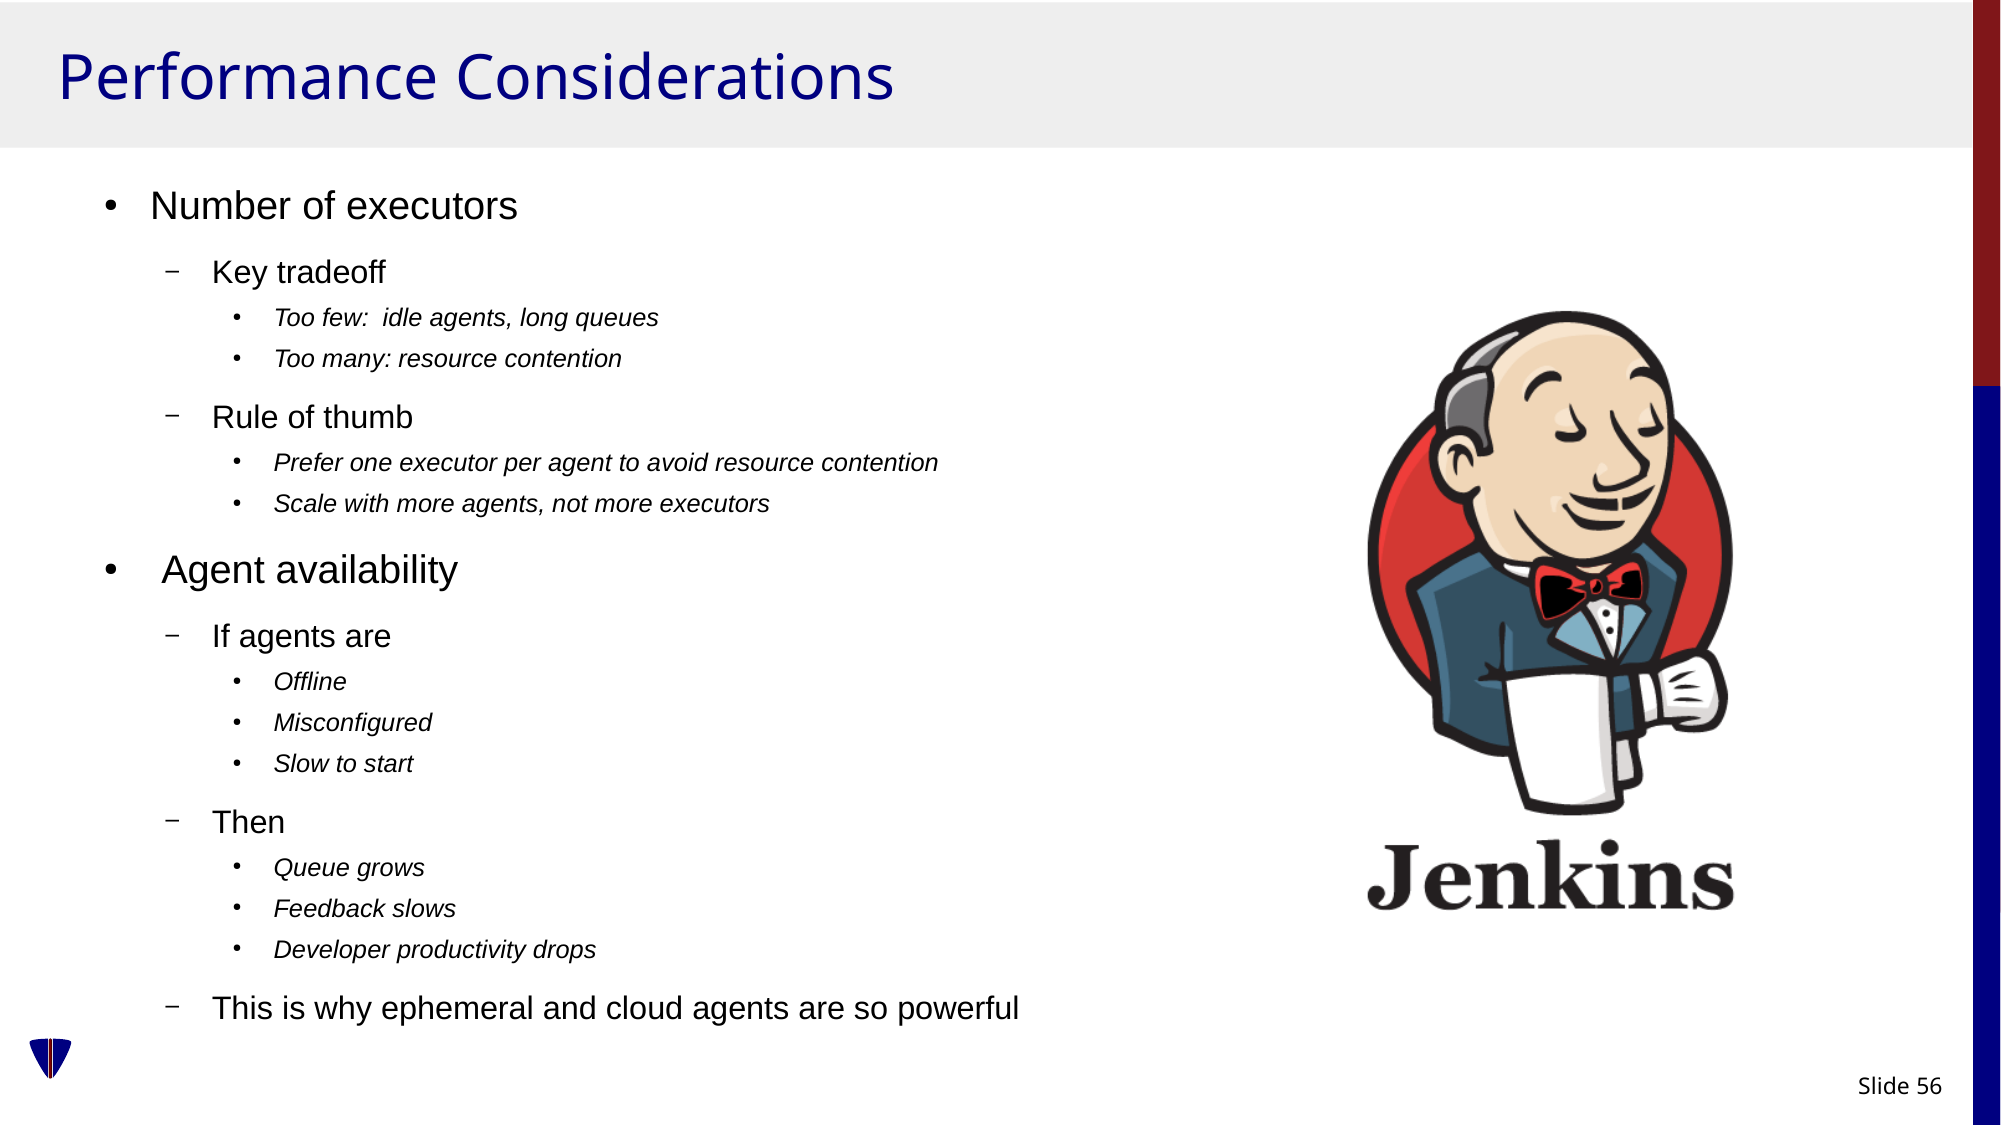

# Performance Considerations
Number of executors
Key tradeoff
Too few: idle agents, long queues
Too many: resource contention
Rule of thumb
Prefer one executor per agent to avoid resource contention
Scale with more agents, not more executors
 Agent availability
If agents are
Offline
Misconfigured
Slow to start
Then
Queue grows
Feedback slows
Developer productivity drops
This is why ephemeral and cloud agents are so powerful